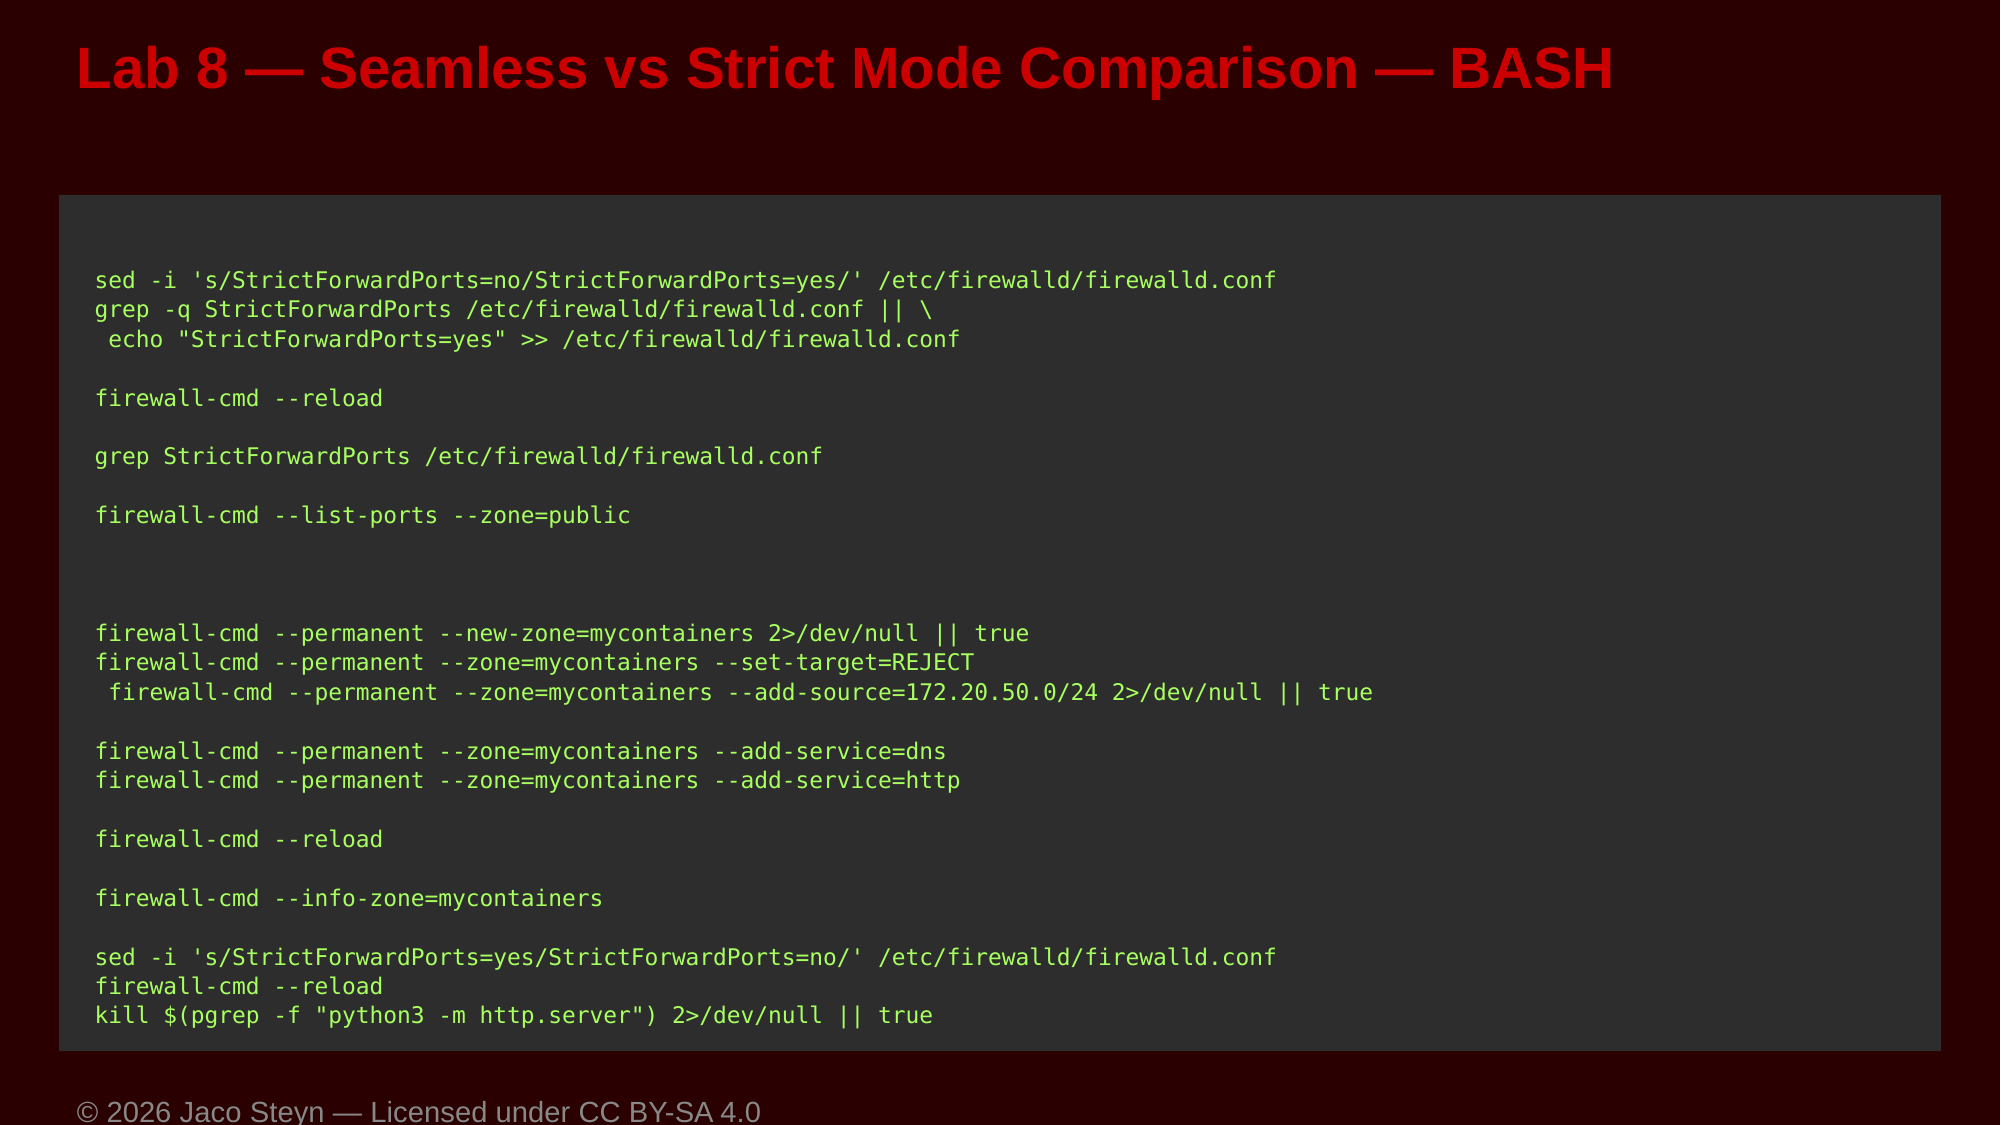

Lab 8 — Seamless vs Strict Mode Comparison — BASH
sed -i 's/StrictForwardPorts=no/StrictForwardPorts=yes/' /etc/firewalld/firewalld.conf
grep -q StrictForwardPorts /etc/firewalld/firewalld.conf || \
 echo "StrictForwardPorts=yes" >> /etc/firewalld/firewalld.conf
firewall-cmd --reload
grep StrictForwardPorts /etc/firewalld/firewalld.conf
firewall-cmd --list-ports --zone=public
firewall-cmd --permanent --new-zone=mycontainers 2>/dev/null || true
firewall-cmd --permanent --zone=mycontainers --set-target=REJECT
 firewall-cmd --permanent --zone=mycontainers --add-source=172.20.50.0/24 2>/dev/null || true
firewall-cmd --permanent --zone=mycontainers --add-service=dns
firewall-cmd --permanent --zone=mycontainers --add-service=http
firewall-cmd --reload
firewall-cmd --info-zone=mycontainers
sed -i 's/StrictForwardPorts=yes/StrictForwardPorts=no/' /etc/firewalld/firewalld.conf
firewall-cmd --reload
kill $(pgrep -f "python3 -m http.server") 2>/dev/null || true
© 2026 Jaco Steyn — Licensed under CC BY-SA 4.0